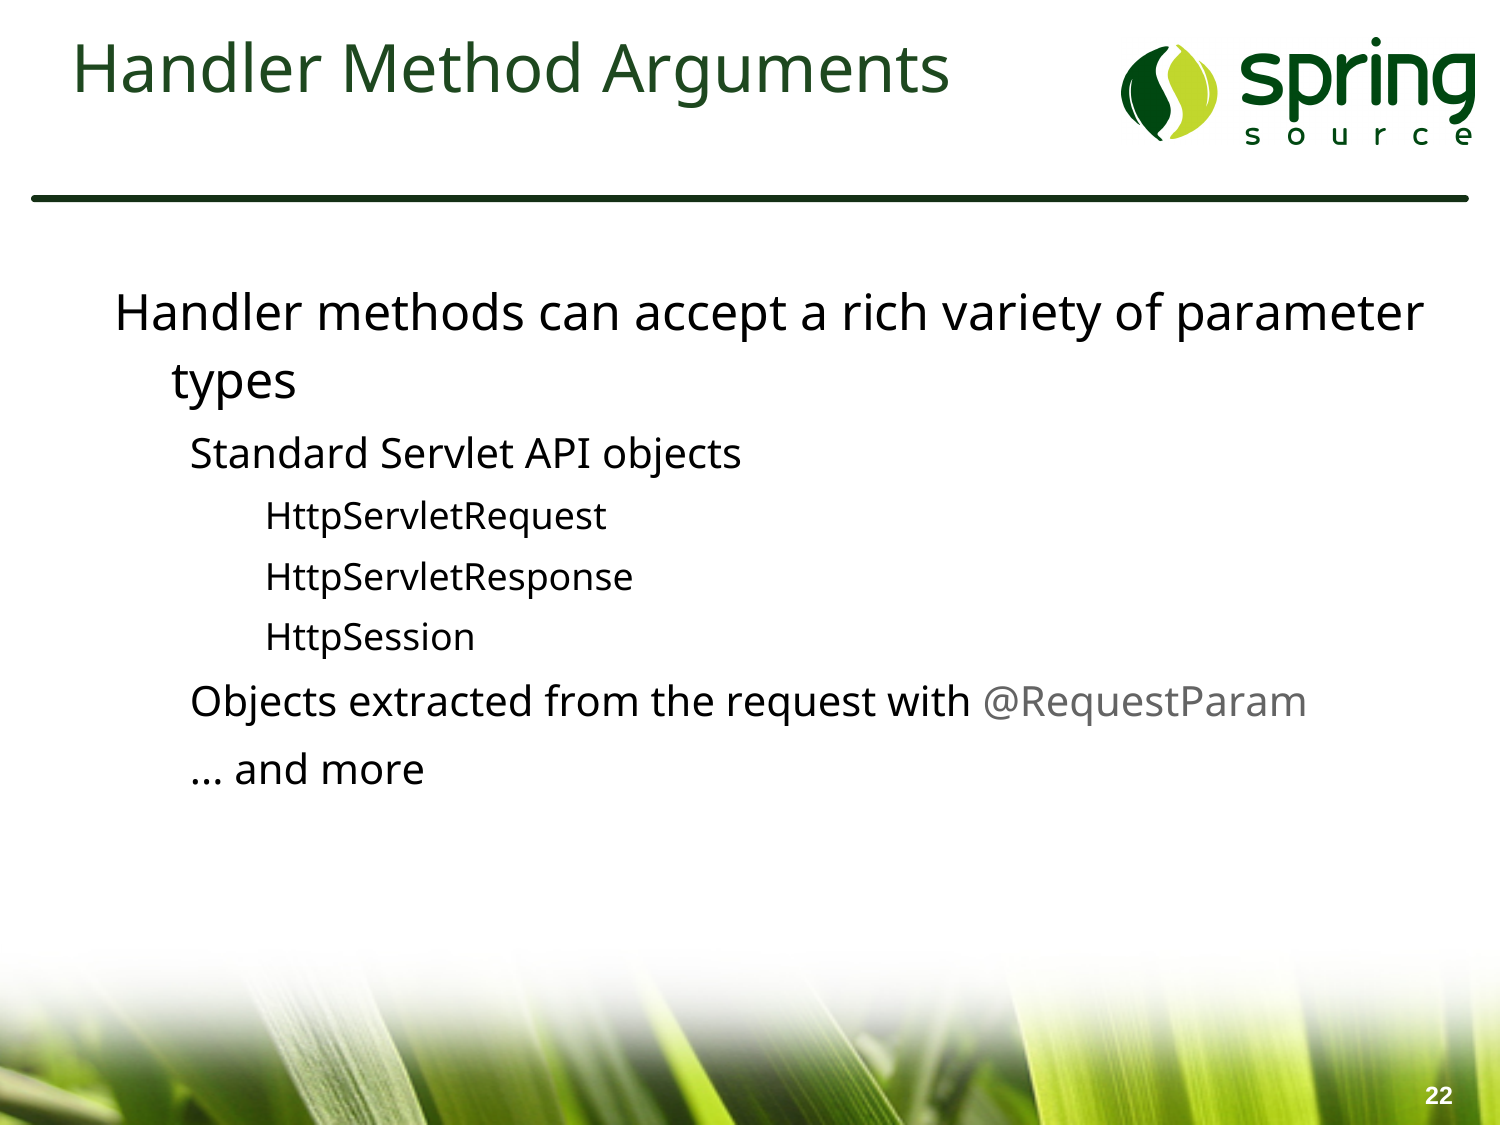

# Handler Method Arguments
Handler methods can accept a rich variety of parameter types
Standard Servlet API objects
HttpServletRequest
HttpServletResponse
HttpSession
Objects extracted from the request with @RequestParam
... and more